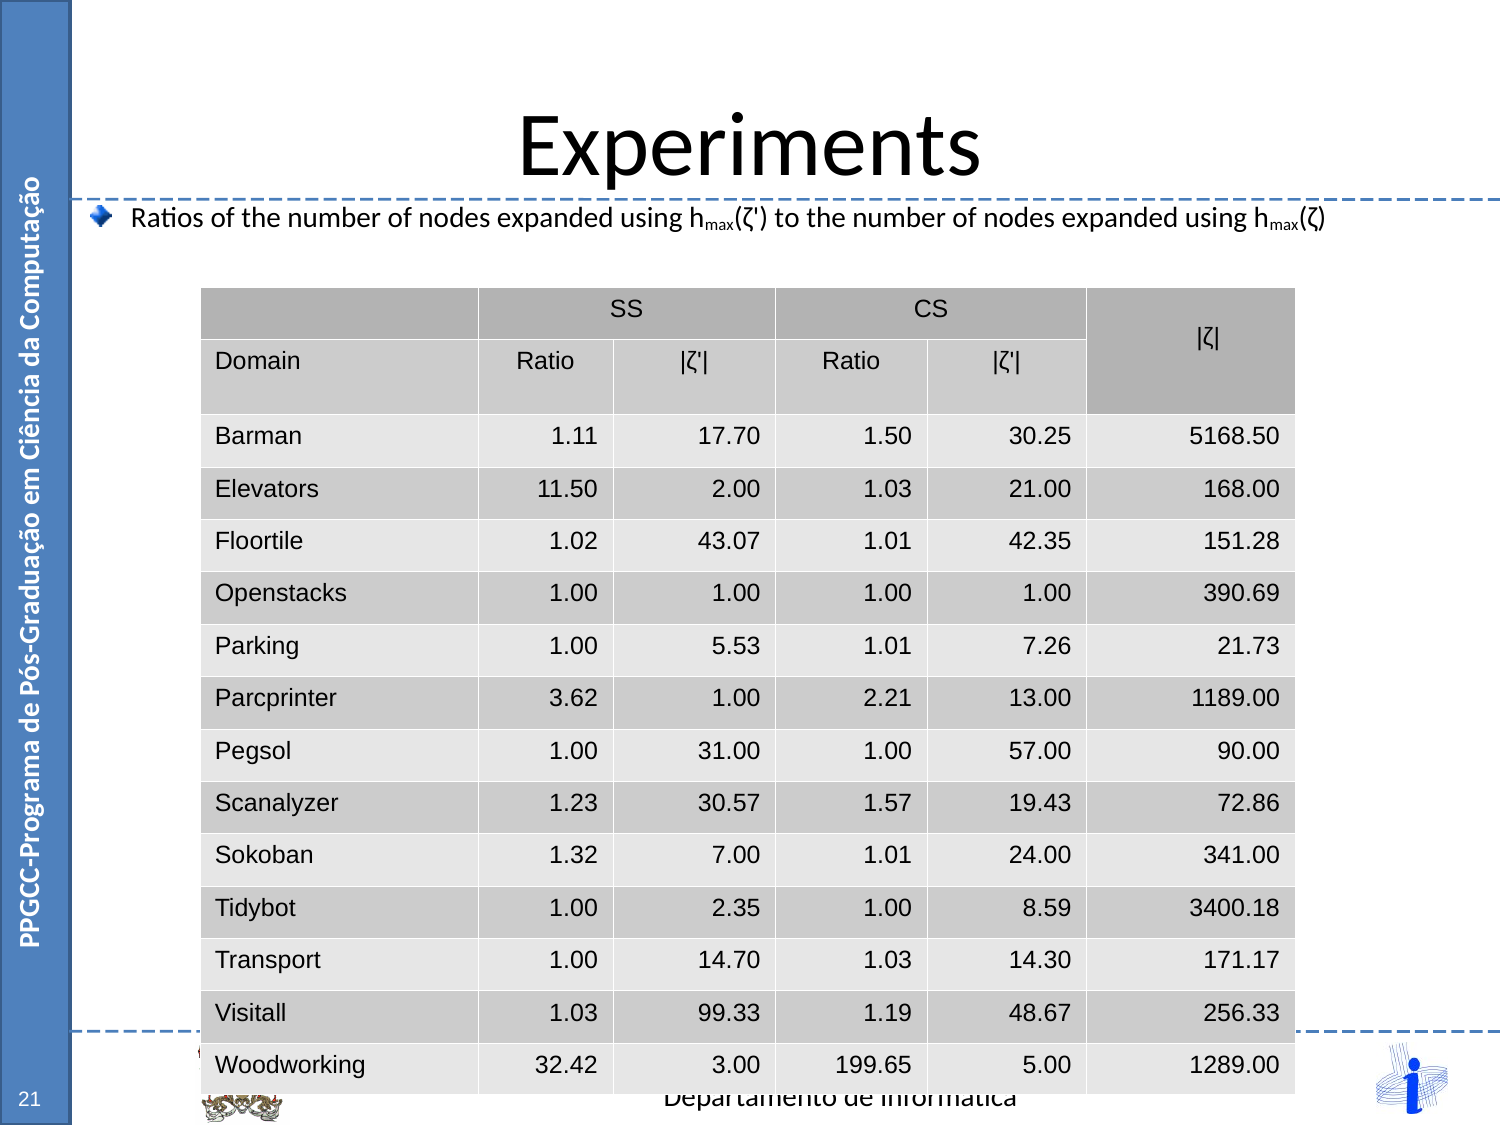

Experiments
 Ratios of the number of nodes expanded using hmax(ζ') to the number of nodes expanded using hmax(ζ)
| | SS | | CS | | |ζ| |
| --- | --- | --- | --- | --- | --- |
| Domain | Ratio | |ζ'| | Ratio | |ζ'| | |
| Barman | 1.11 | 17.70 | 1.50 | 30.25 | 5168.50 |
| Elevators | 11.50 | 2.00 | 1.03 | 21.00 | 168.00 |
| Floortile | 1.02 | 43.07 | 1.01 | 42.35 | 151.28 |
| Openstacks | 1.00 | 1.00 | 1.00 | 1.00 | 390.69 |
| Parking | 1.00 | 5.53 | 1.01 | 7.26 | 21.73 |
| Parcprinter | 3.62 | 1.00 | 2.21 | 13.00 | 1189.00 |
| Pegsol | 1.00 | 31.00 | 1.00 | 57.00 | 90.00 |
| Scanalyzer | 1.23 | 30.57 | 1.57 | 19.43 | 72.86 |
| Sokoban | 1.32 | 7.00 | 1.01 | 24.00 | 341.00 |
| Tidybot | 1.00 | 2.35 | 1.00 | 8.59 | 3400.18 |
| Transport | 1.00 | 14.70 | 1.03 | 14.30 | 171.17 |
| Visitall | 1.03 | 99.33 | 1.19 | 48.67 | 256.33 |
| Woodworking | 32.42 | 3.00 | 199.65 | 5.00 | 1289.00 |
PPGCC-Programa de Pós-Graduação em Ciência da Computação
Universidade Federal de Viçosa
Departamento de Informática
21